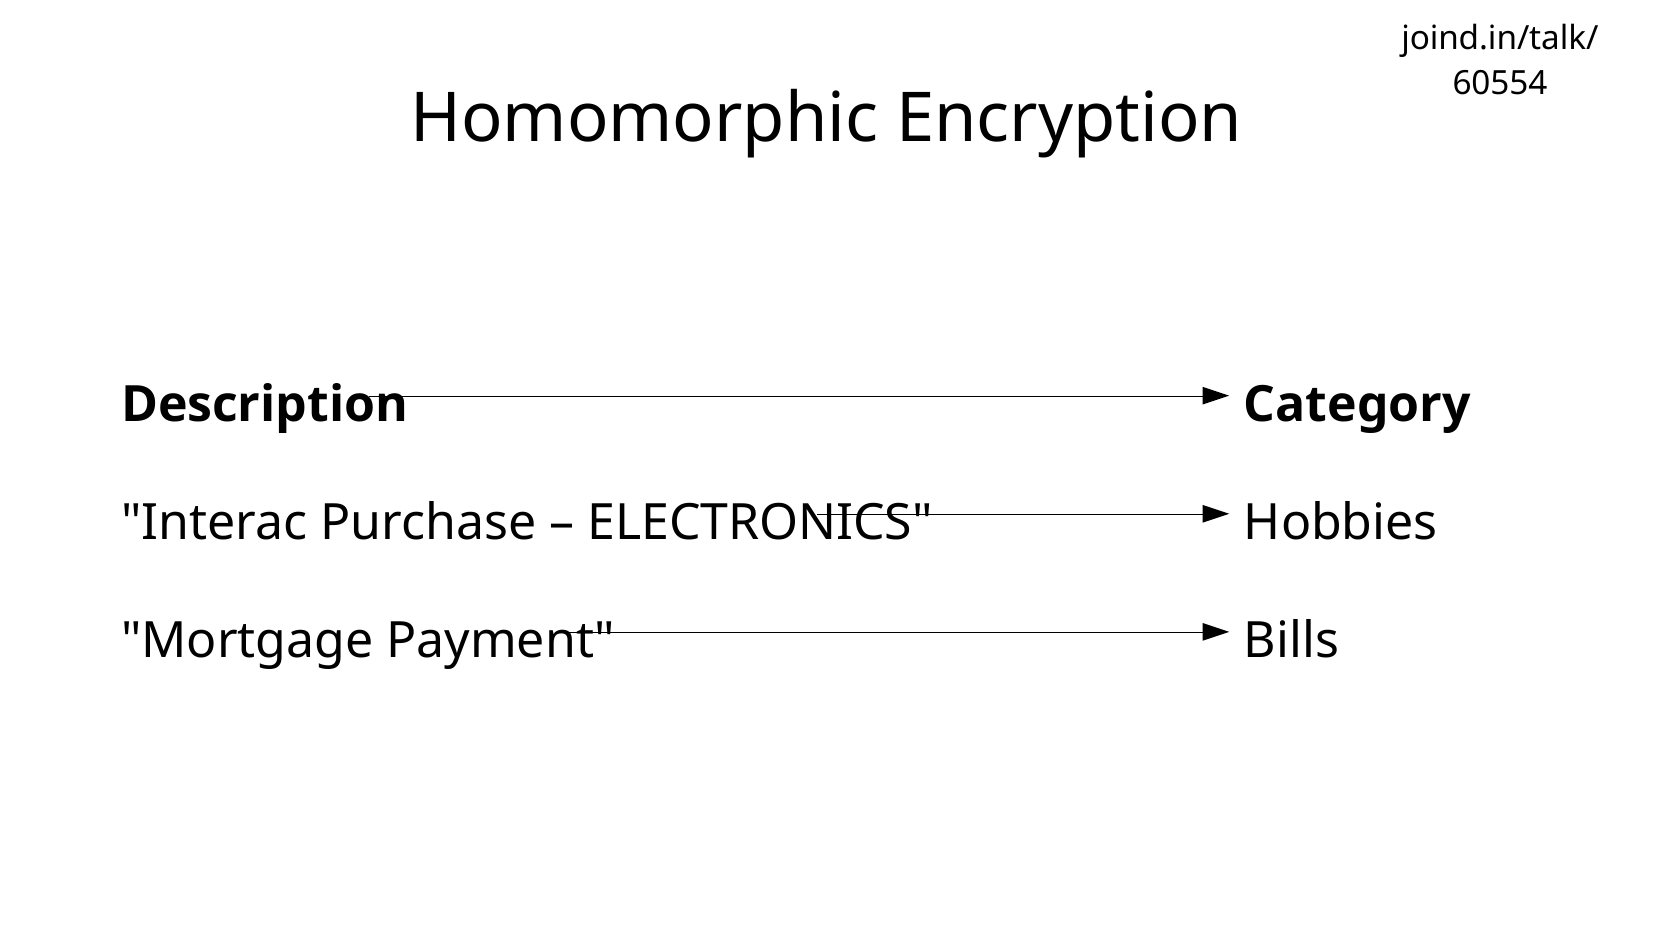

# Homomorphic Encryption
Description
Category
"Interac Purchase – ELECTRONICS"
Hobbies
"Mortgage Payment"
Bills